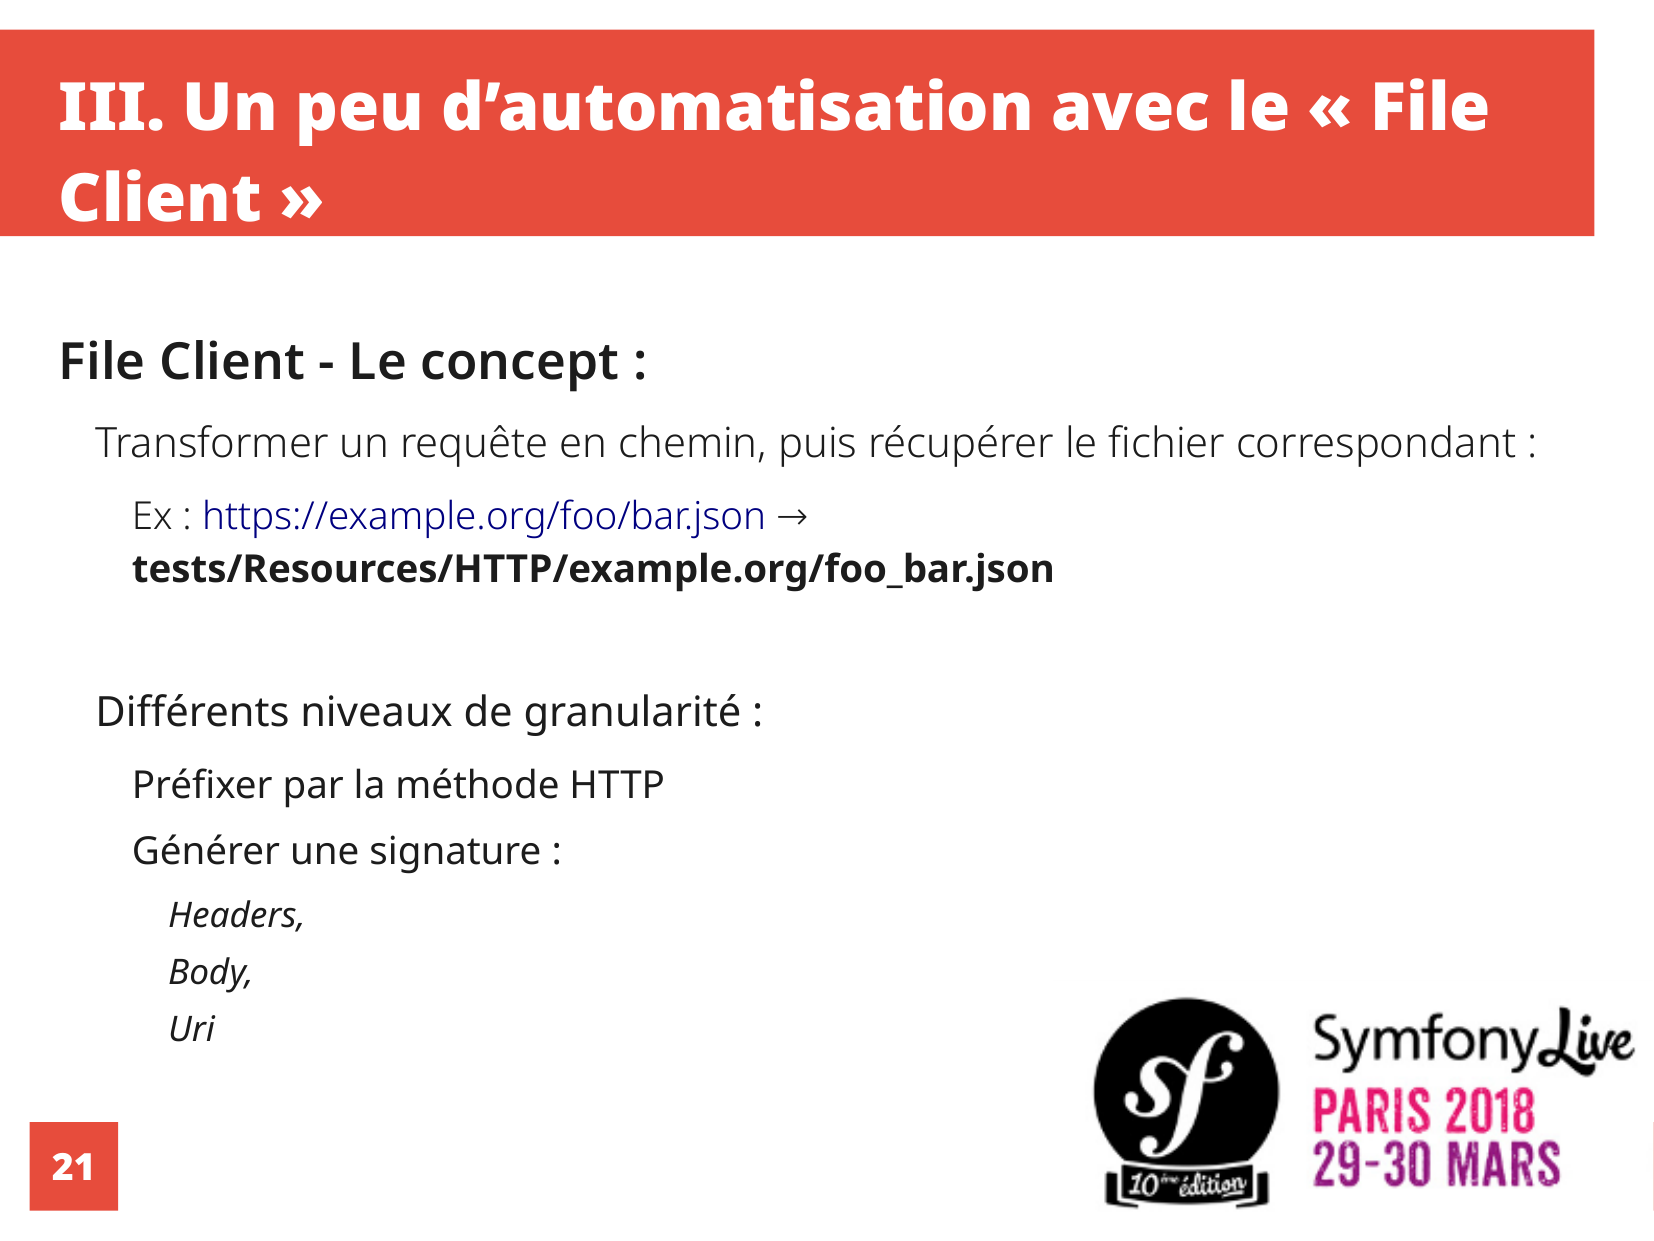

# III. Un peu d’automatisation avec le « File Client »
File Client - Le concept :
Transformer un requête en chemin, puis récupérer le fichier correspondant :
Ex : https://example.org/foo/bar.json → tests/Resources/HTTP/example.org/foo_bar.json
Différents niveaux de granularité :
Préfixer par la méthode HTTP
Générer une signature :
Headers,
Body,
Uri
21